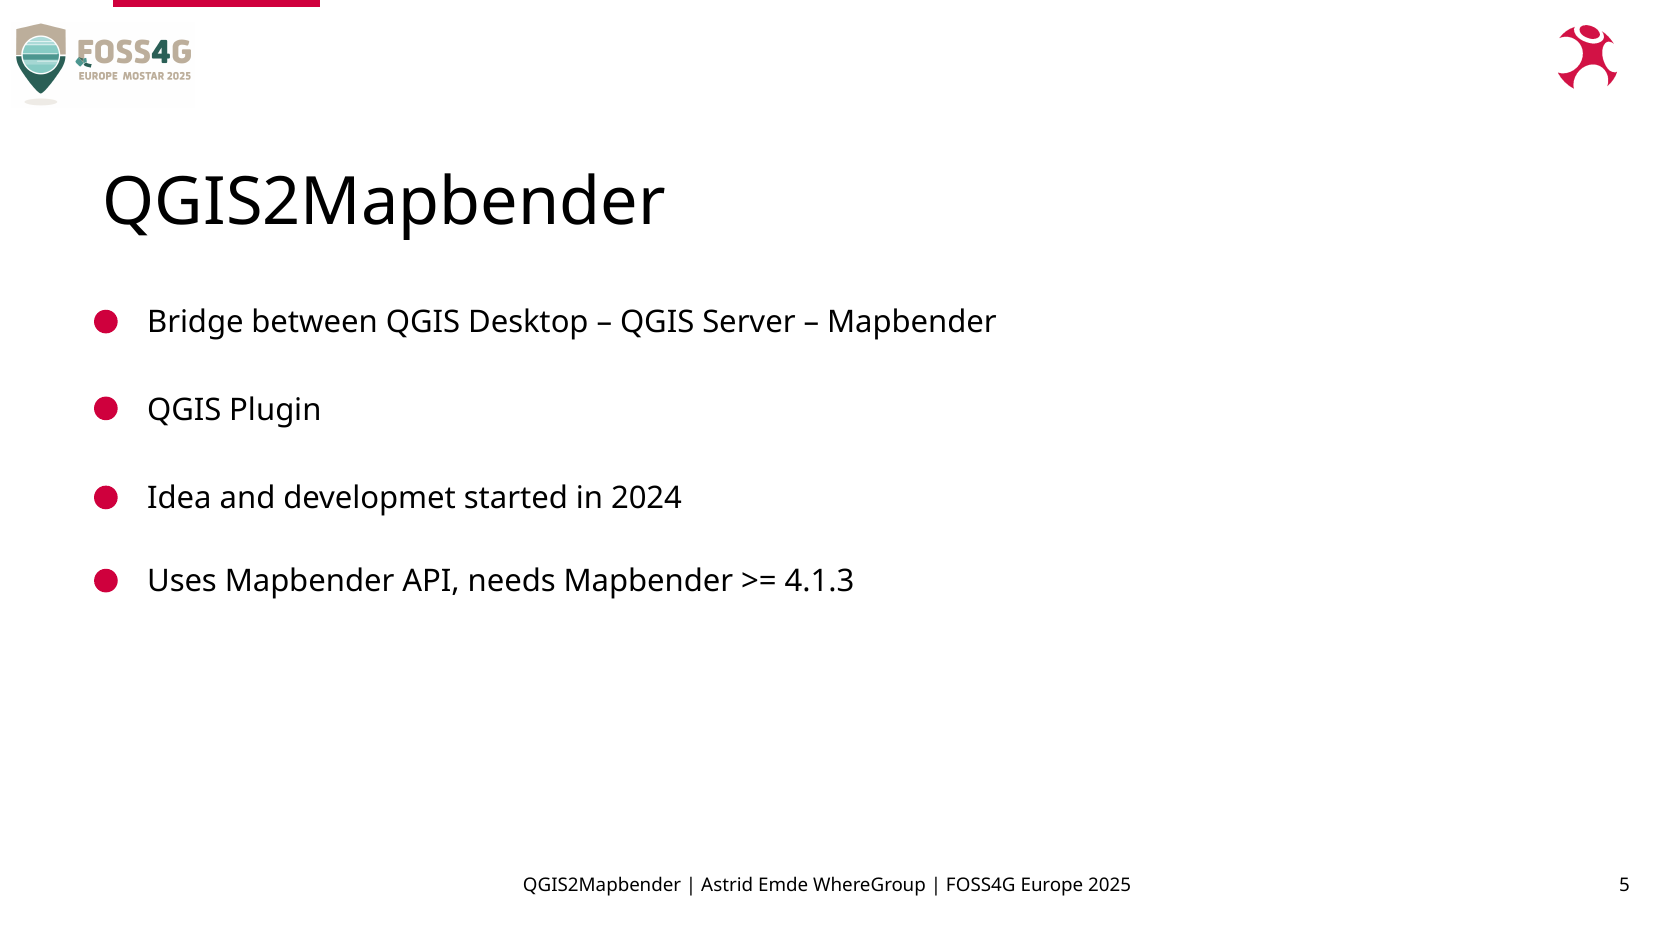

QGIS2Mapbender
Bridge between QGIS Desktop – QGIS Server – Mapbender
QGIS Plugin
Idea and developmet started in 2024
Uses Mapbender API, needs Mapbender >= 4.1.3
QGIS2Mapbender | Astrid Emde WhereGroup | FOSS4G Europe 2025
5